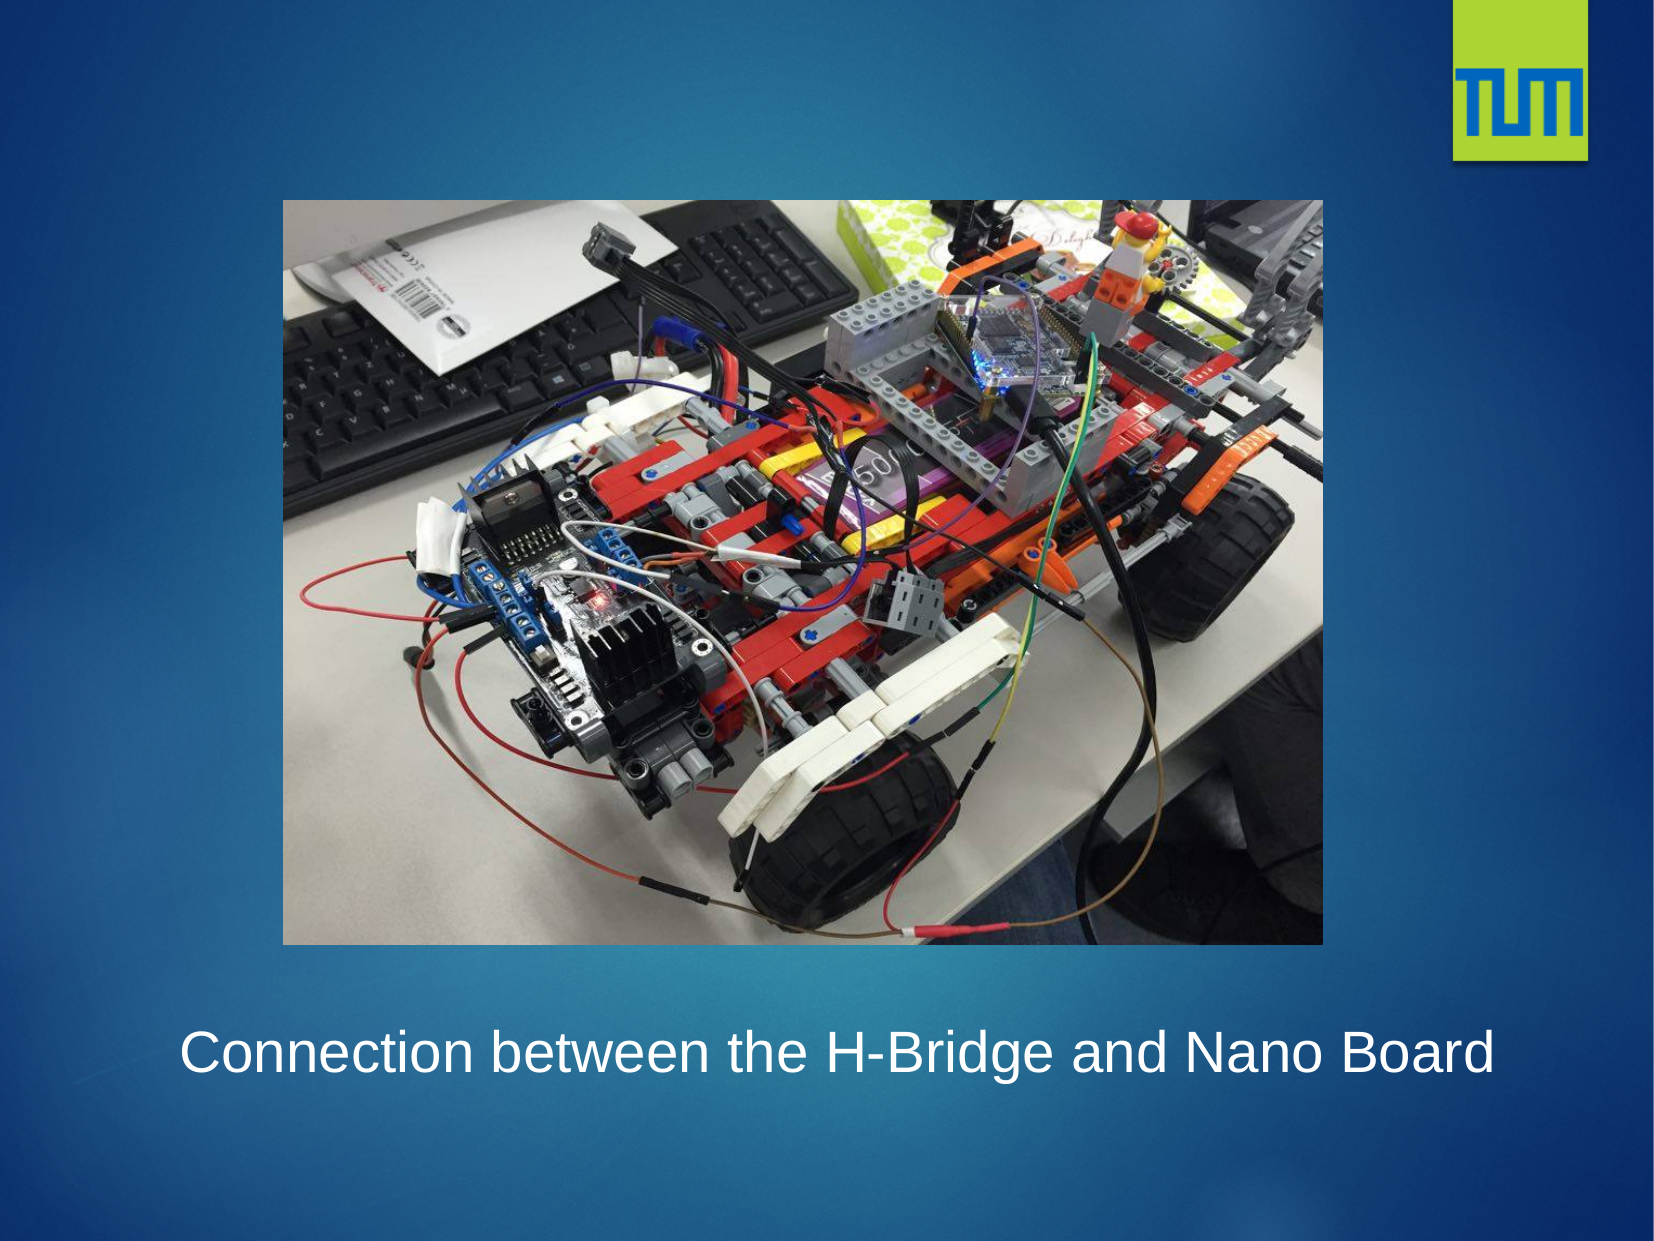

# Connection between the H-Bridge and Nano Board